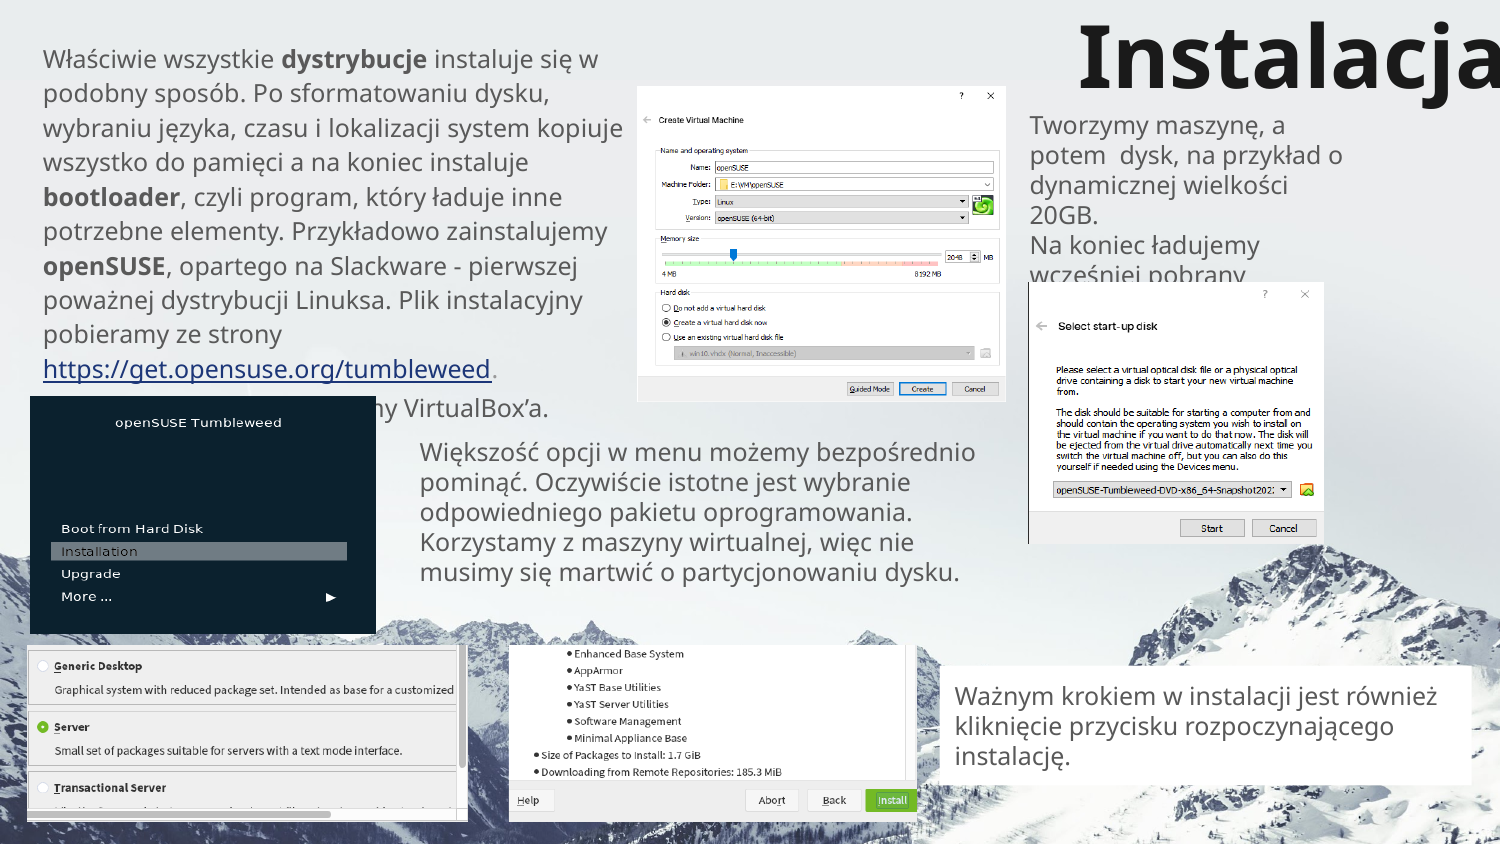

# Instalacja
Właściwie wszystkie dystrybucje instaluje się w podobny sposób. Po sformatowaniu dysku, wybraniu języka, czasu i lokalizacji system kopiuje wszystko do pamięci a na koniec instaluje bootloader, czyli program, który ładuje inne potrzebne elementy. Przykładowo zainstalujemy openSUSE, opartego na Slackware - pierwszej poważnej dystrybucji Linuksa. Plik instalacyjny pobieramy ze strony https://get.opensuse.org/tumbleweed.
Do wszystkiego wykorzystamy VirtualBox’a.
Tworzymy maszynę, a potem dysk, na przykład o dynamicznej wielkości 20GB.
Na koniec ładujemy wcześniej pobrany plik .ISO.
Większość opcji w menu możemy bezpośrednio pominąć. Oczywiście istotne jest wybranie odpowiedniego pakietu oprogramowania. Korzystamy z maszyny wirtualnej, więc nie musimy się martwić o partycjonowaniu dysku.
Ważnym krokiem w instalacji jest również
kliknięcie przycisku rozpoczynającego
instalację.